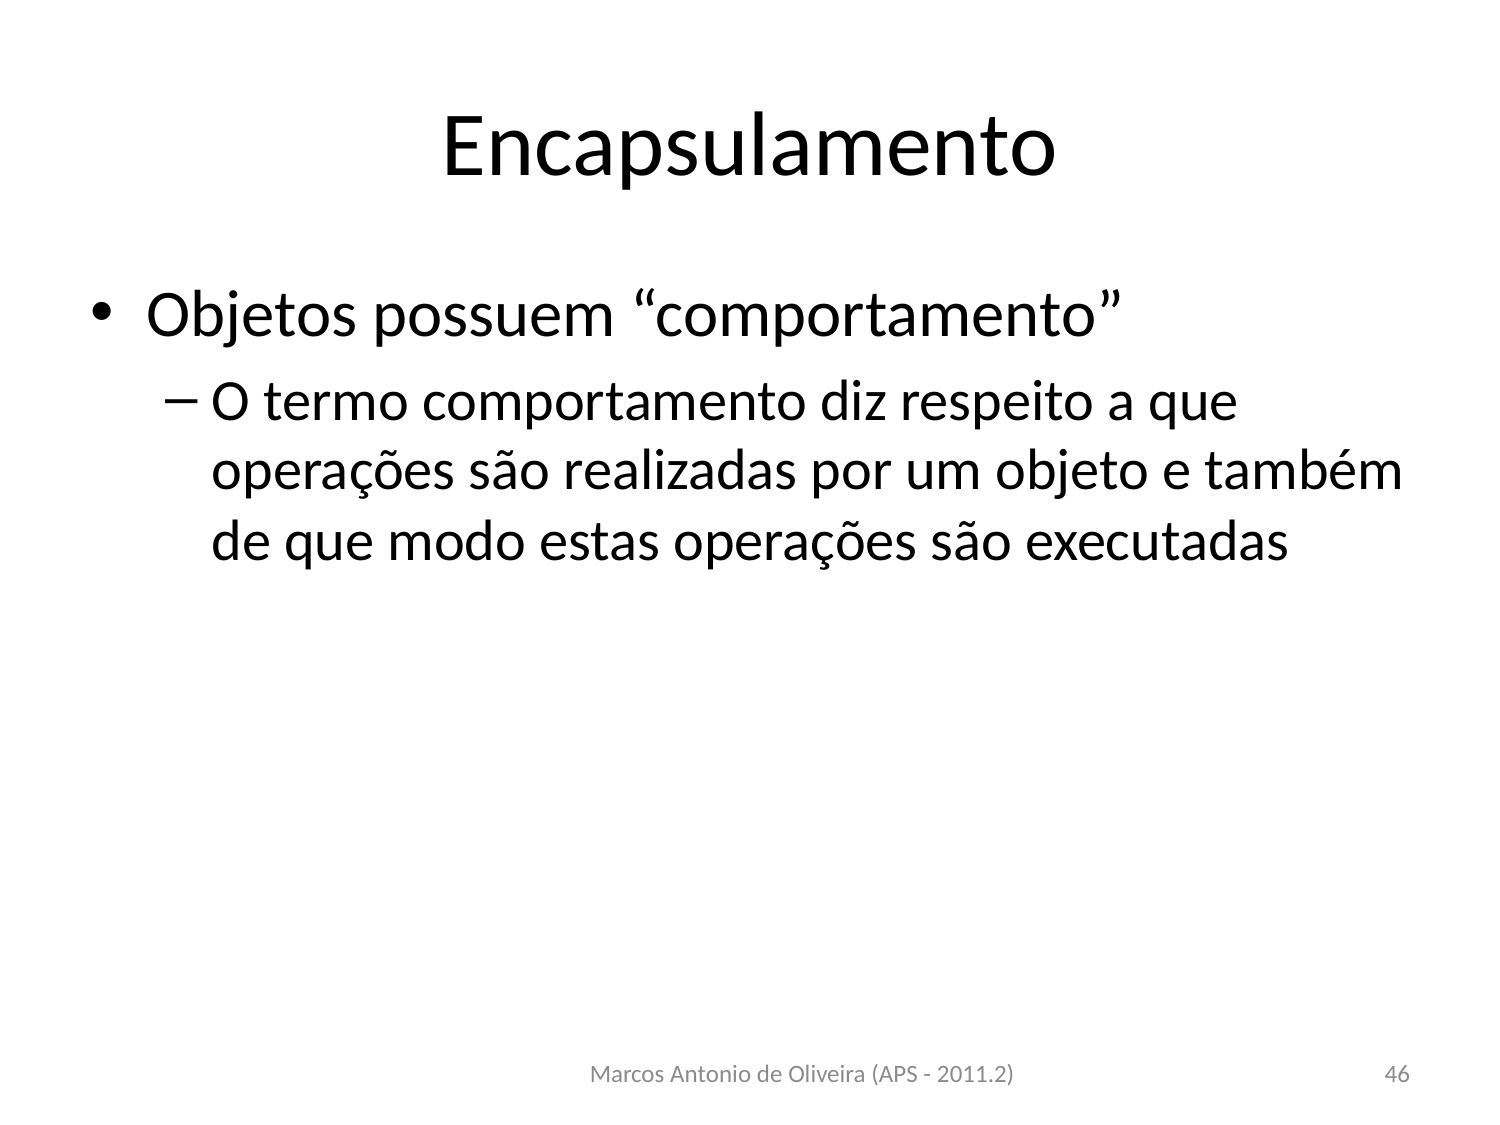

# Encapsulamento
Objetos possuem “comportamento”
O termo comportamento diz respeito a que operações são realizadas por um objeto e também de que modo estas operações são executadas
Marcos Antonio de Oliveira (APS - 2011.2)